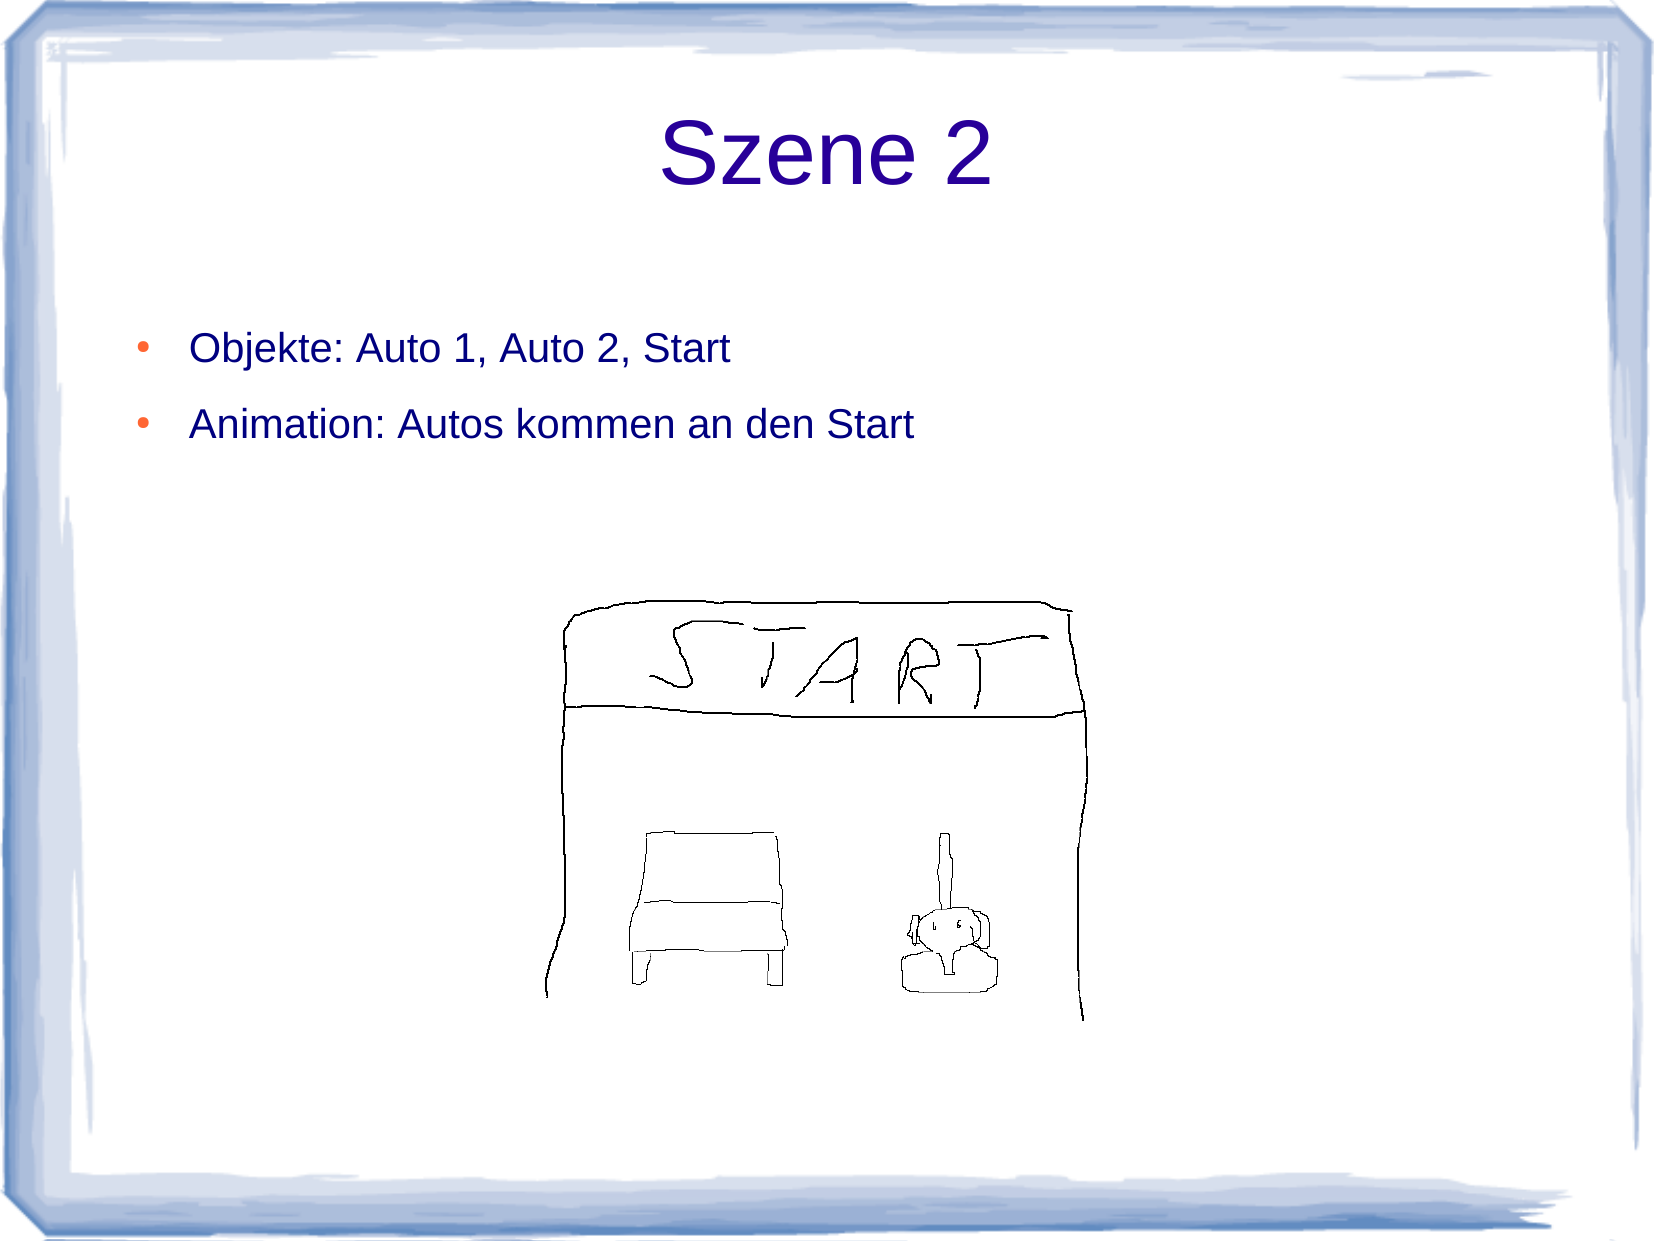

# Szene 2
Objekte: Auto 1, Auto 2, Start
Animation: Autos kommen an den Start